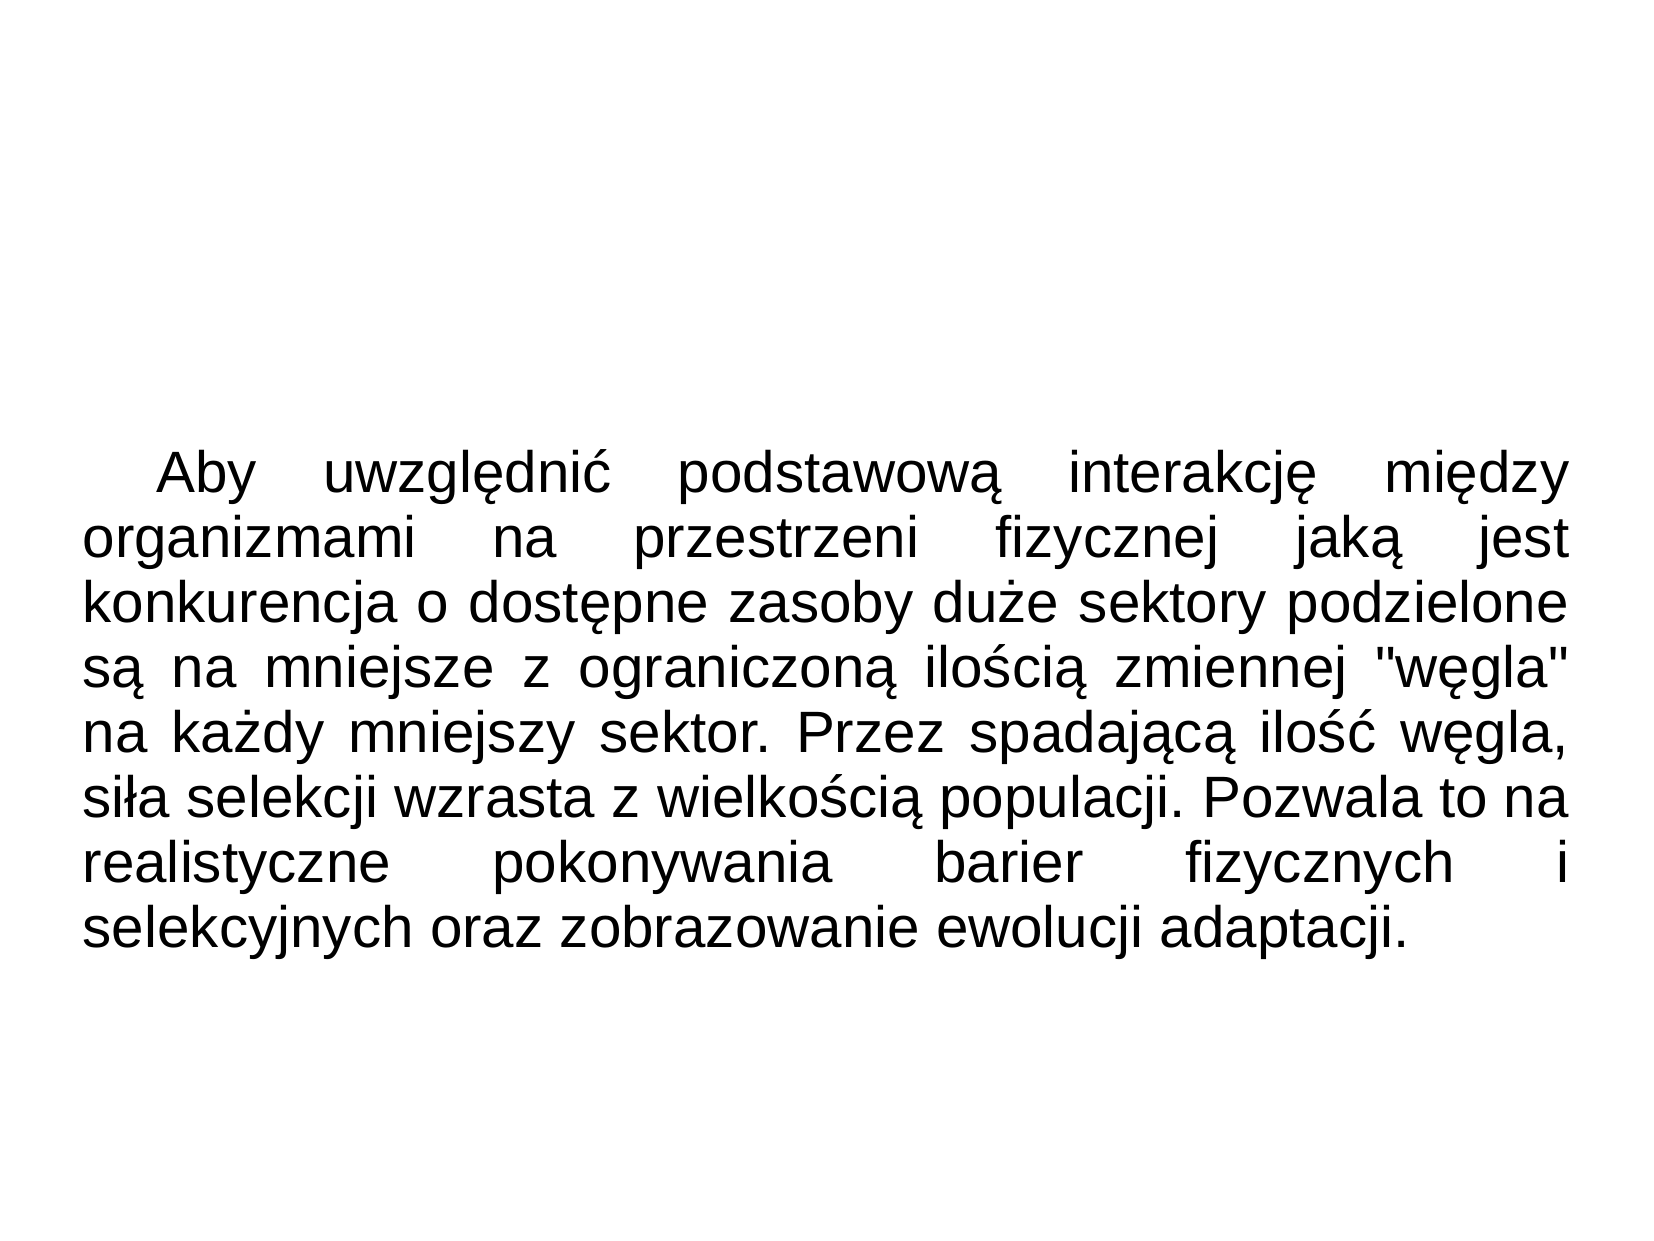

#
	Aby uwzględnić podstawową interakcję między organizmami na przestrzeni fizycznej jaką jest konkurencja o dostępne zasoby duże sektory podzielone są na mniejsze z ograniczoną ilością zmiennej "węgla" na każdy mniejszy sektor. Przez spadającą ilość węgla, siła selekcji wzrasta z wielkością populacji. Pozwala to na realistyczne pokonywania barier fizycznych i selekcyjnych oraz zobrazowanie ewolucji adaptacji.